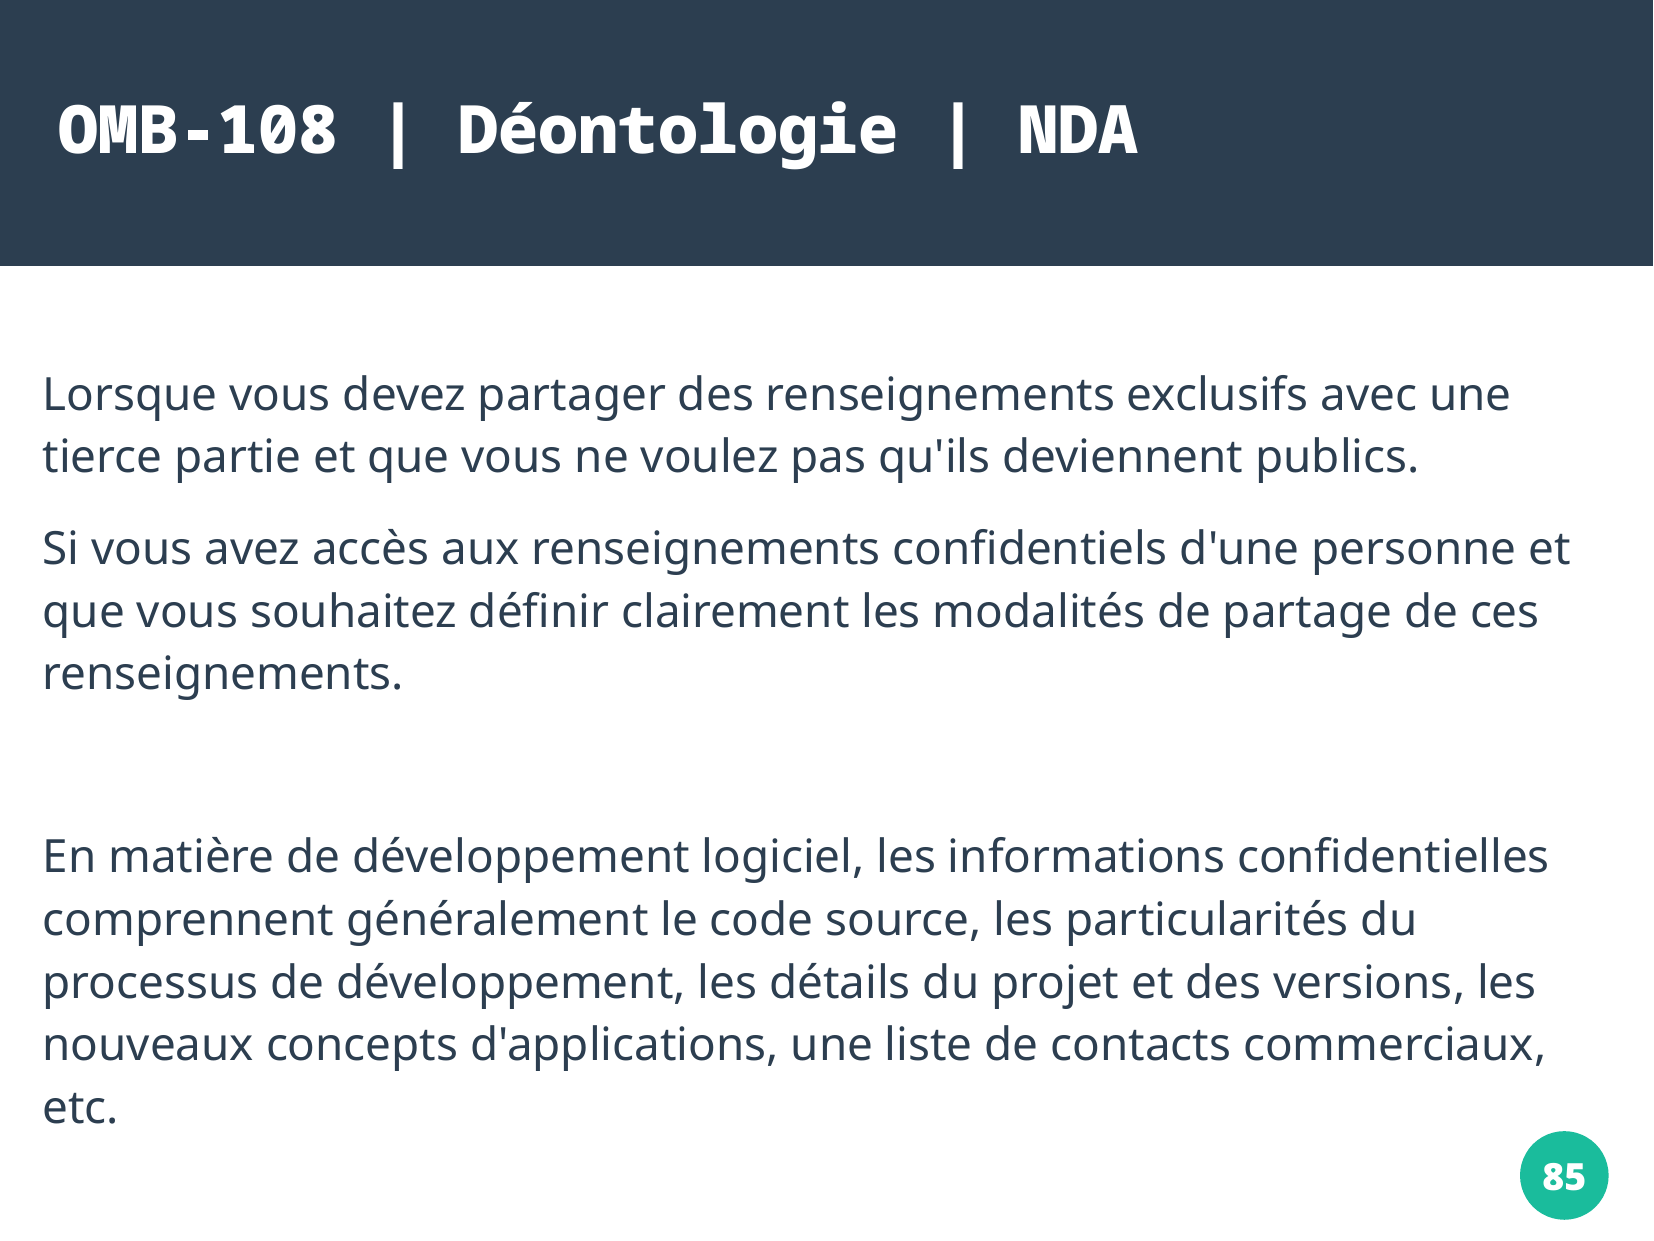

# OMB-108 | Déontologie | NDA
Lorsque vous devez partager des renseignements exclusifs avec une tierce partie et que vous ne voulez pas qu'ils deviennent publics.
Si vous avez accès aux renseignements confidentiels d'une personne et que vous souhaitez définir clairement les modalités de partage de ces renseignements.
En matière de développement logiciel, les informations confidentielles comprennent généralement le code source, les particularités du processus de développement, les détails du projet et des versions, les nouveaux concepts d'applications, une liste de contacts commerciaux, etc.
85